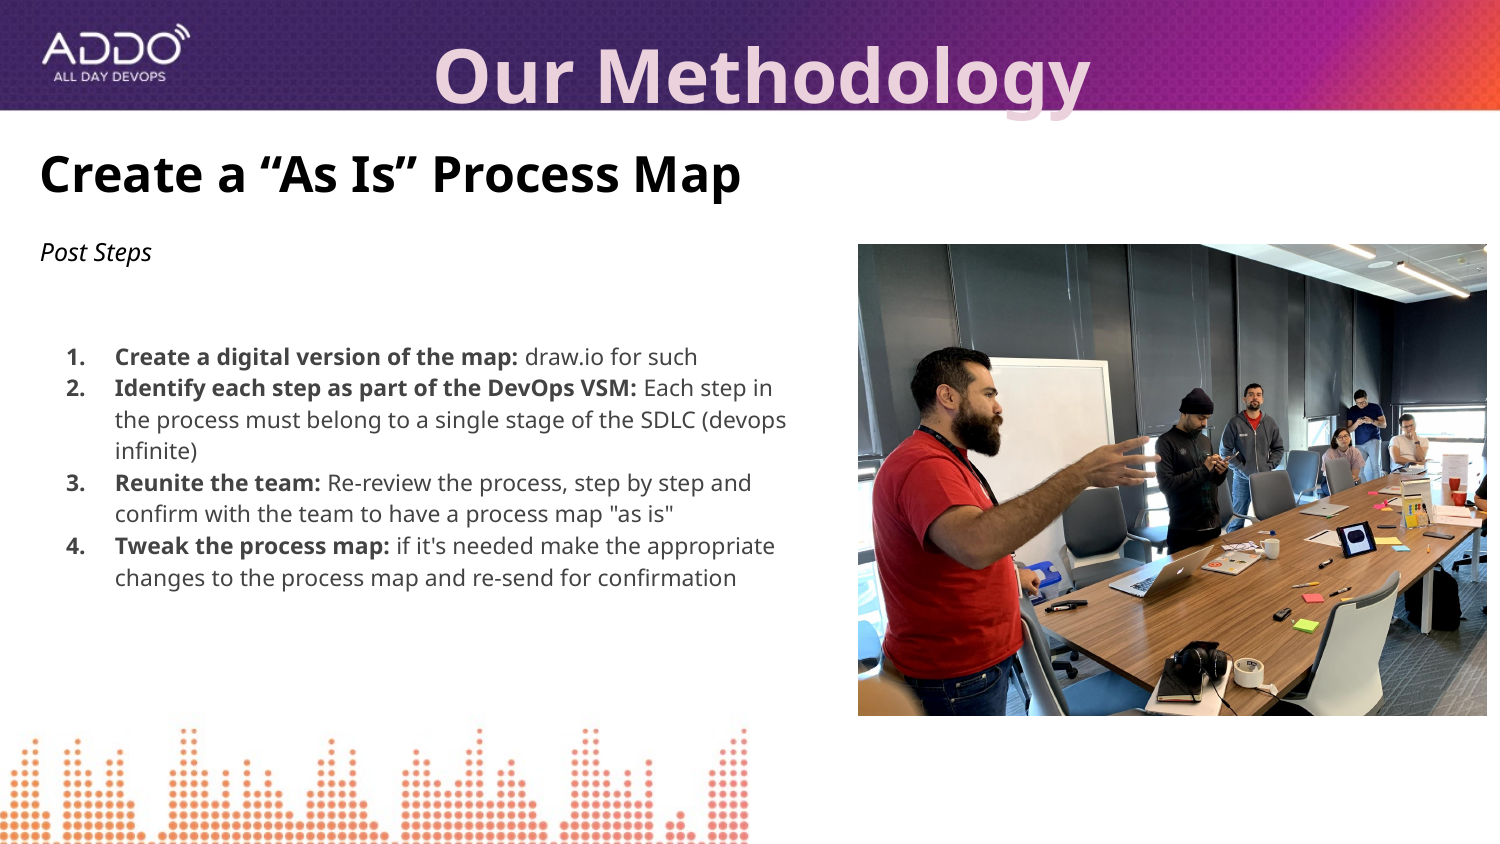

Our Methodology
Create a “As Is” Process Map
Post Steps
Create a digital version of the map: draw.io for such
Identify each step as part of the DevOps VSM: Each step in the process must belong to a single stage of the SDLC (devops infinite)
Reunite the team: Re-review the process, step by step and confirm with the team to have a process map "as is"
Tweak the process map: if it's needed make the appropriate changes to the process map and re-send for confirmation